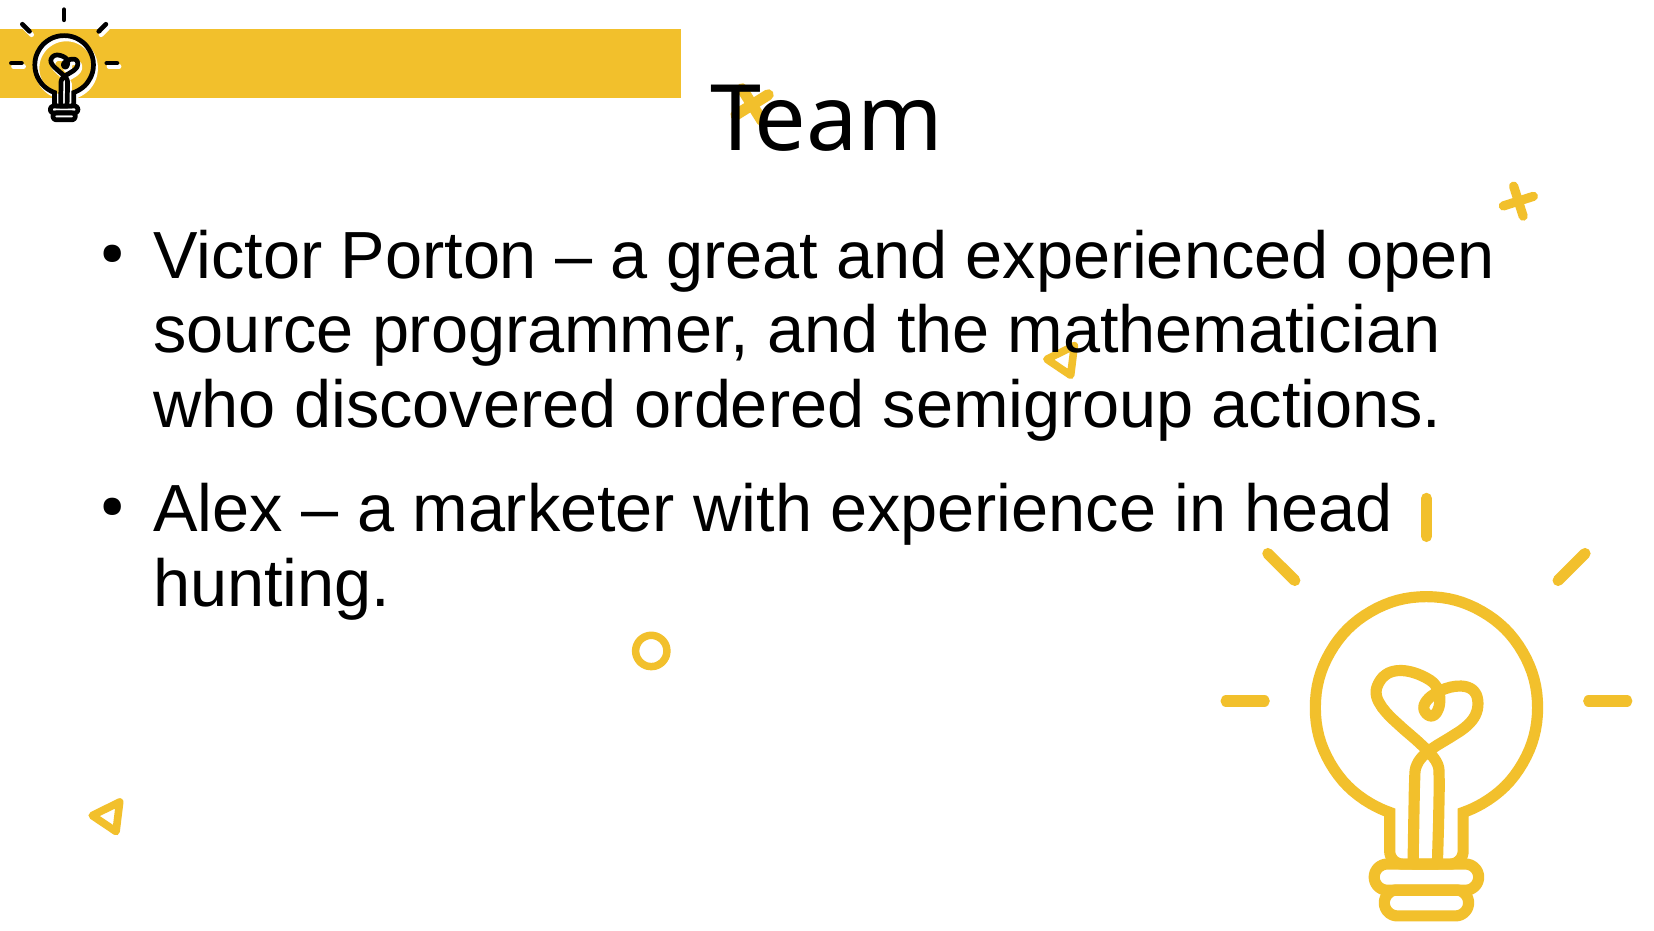

# Team
Victor Porton – a great and experienced open source programmer, and the mathematician who discovered ordered semigroup actions.
Alex – a marketer with experience in head hunting.